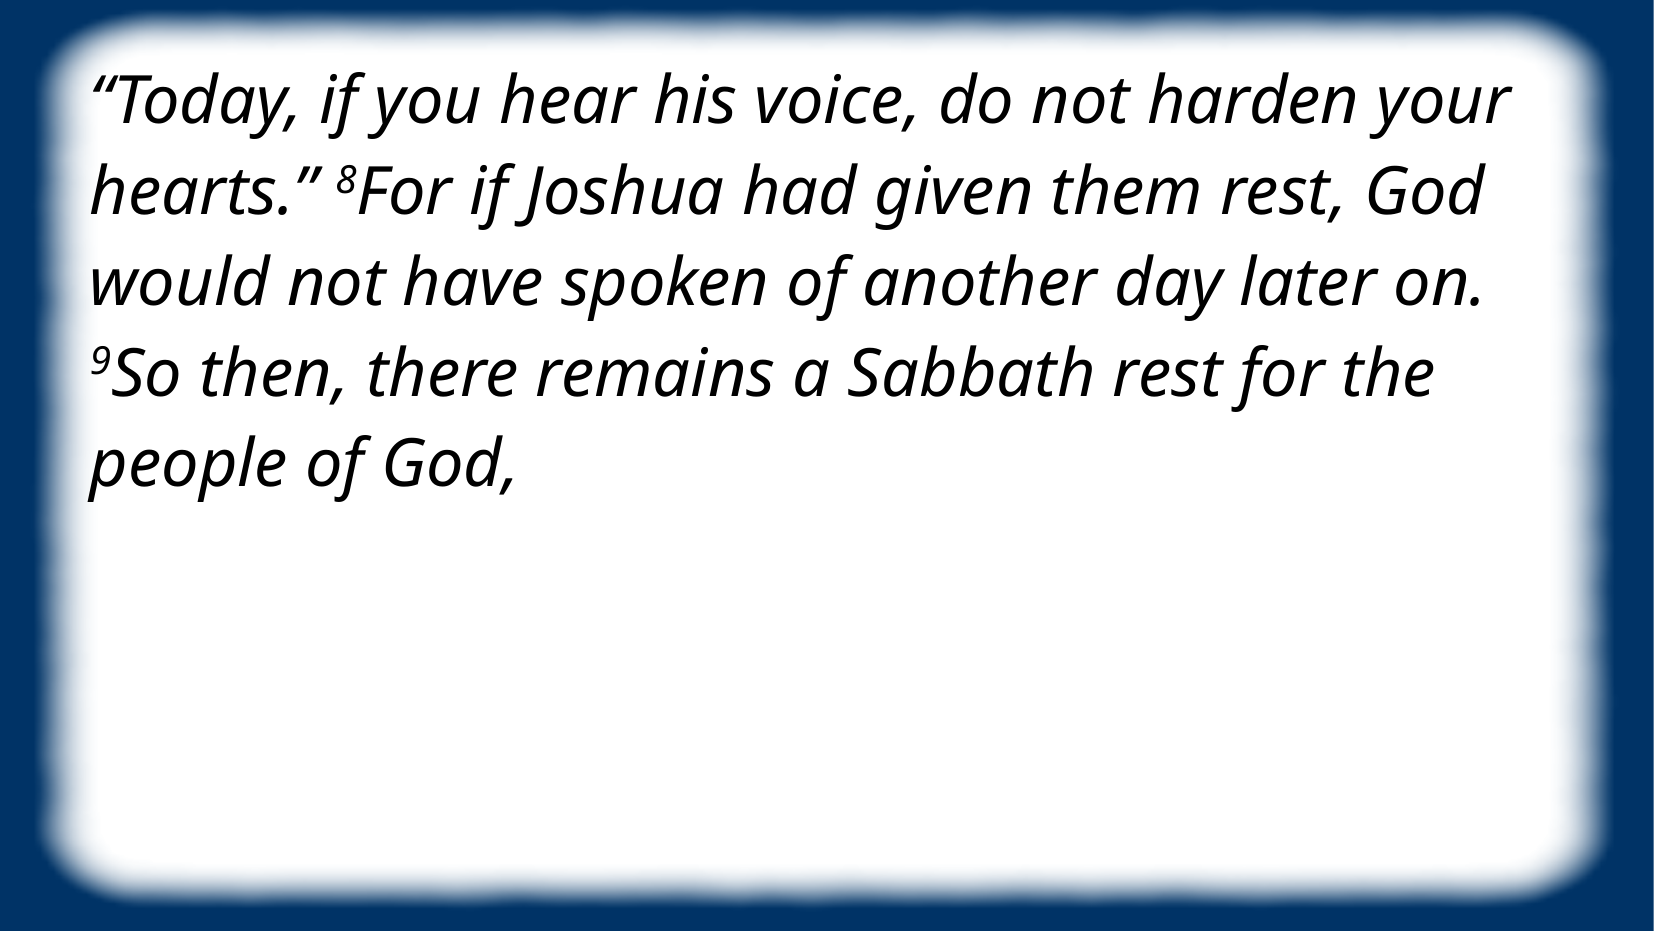

“Today, if you hear his voice, do not harden your hearts.” 8For if Joshua had given them rest, God would not have spoken of another day later on. 9So then, there remains a Sabbath rest for the people of God,